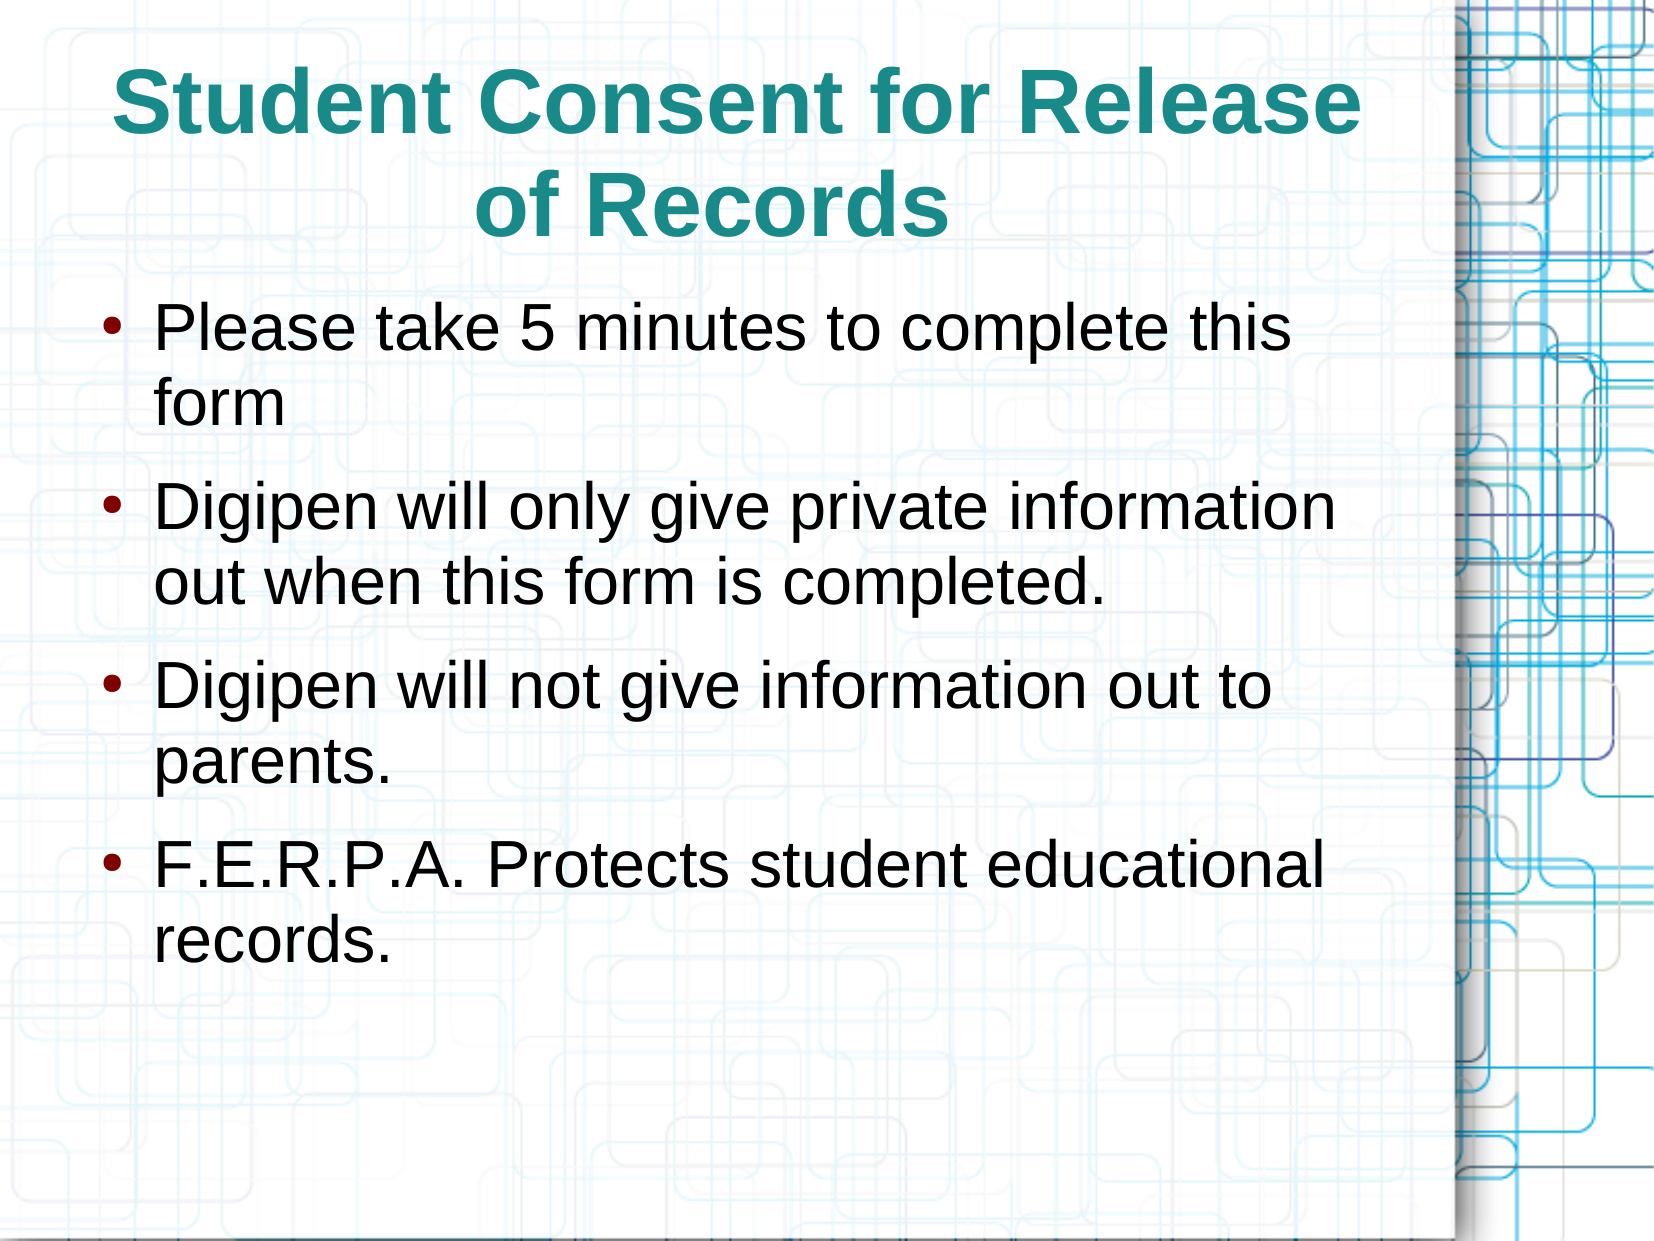

# Student Consent for Release of Records
Please take 5 minutes to complete this form
Digipen will only give private information out when this form is completed.
Digipen will not give information out to parents.
F.E.R.P.A. Protects student educational records.